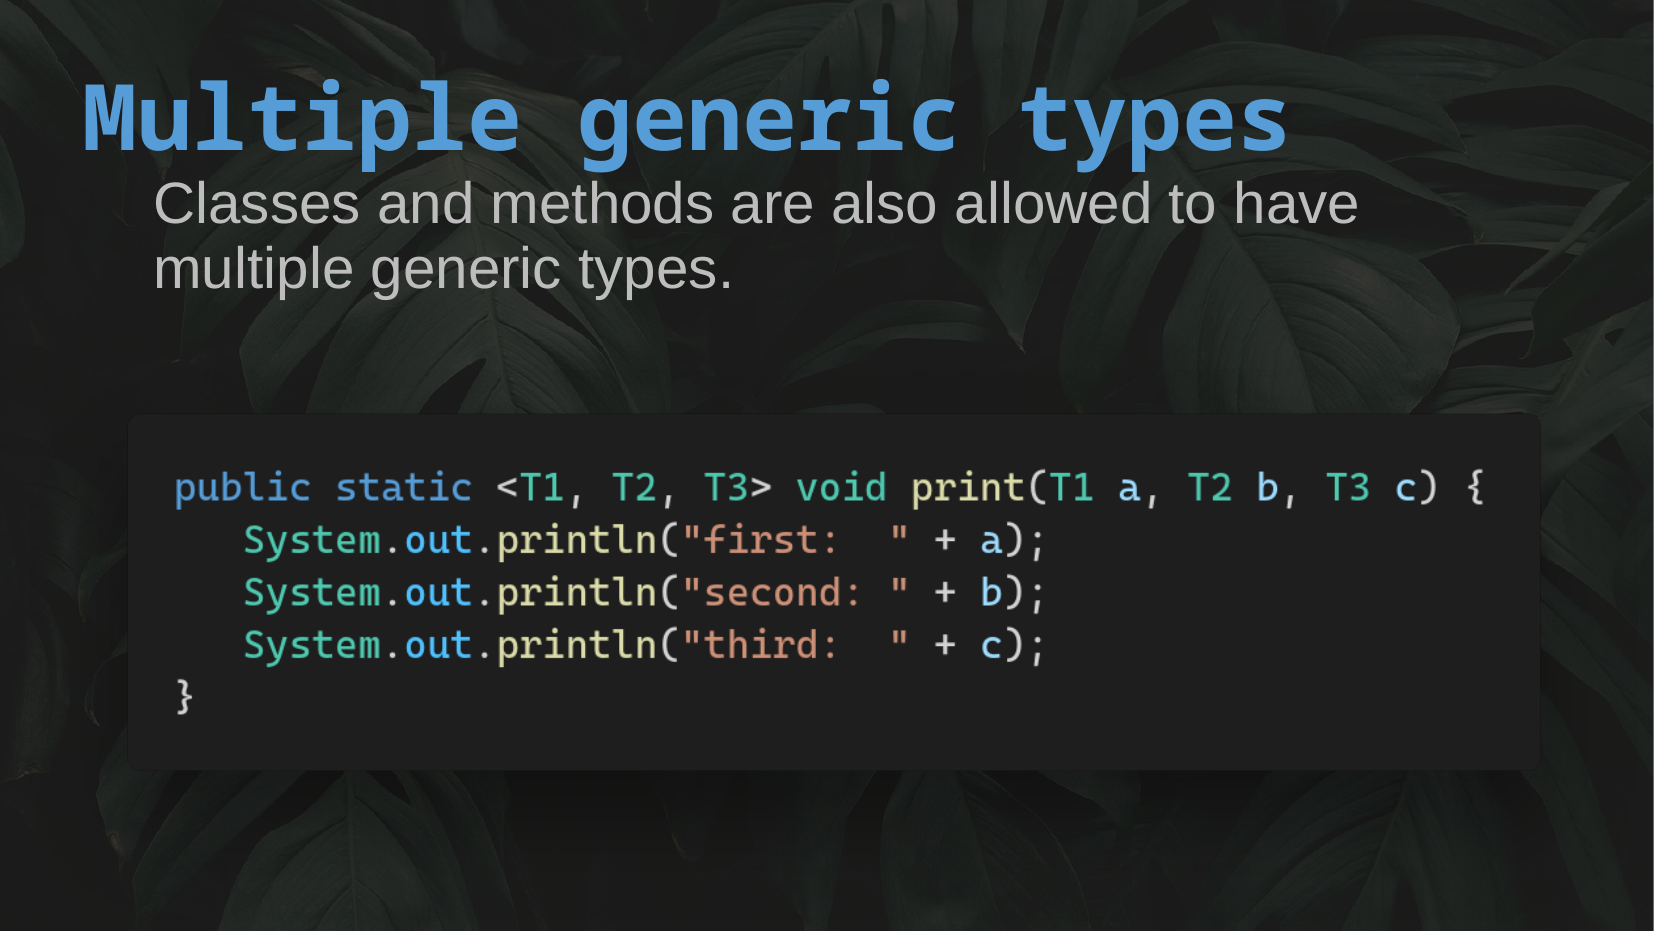

# Multiple generic types
Classes and methods are also allowed to have multiple generic types.